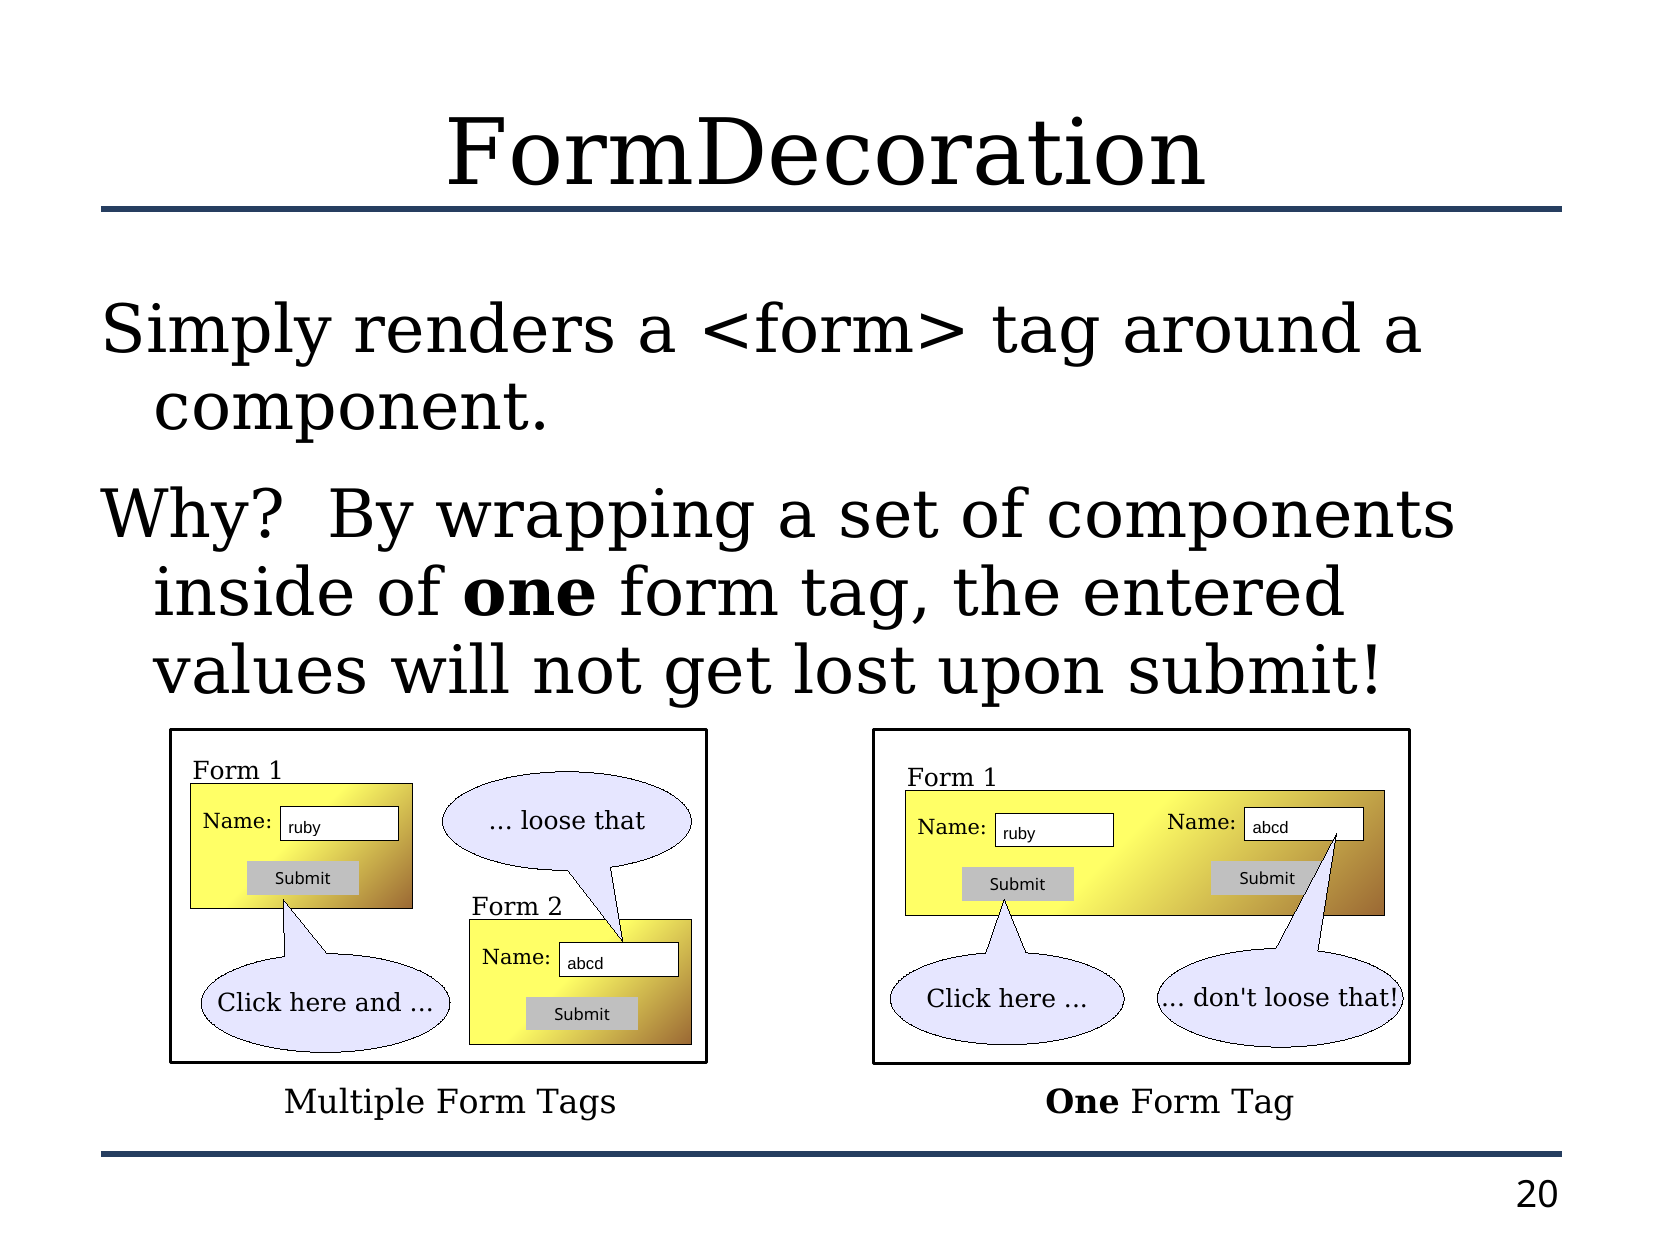

# FormDecoration
Simply renders a <form> tag around a component.
Why? By wrapping a set of components inside of one form tag, the entered values will not get lost upon submit!
Form 1
Form 1
... loose that
Name:
Name:
Name:
Form 2
Name:
... don't loose that!
Click here ...
Click here and ...
Multiple Form Tags
One Form Tag